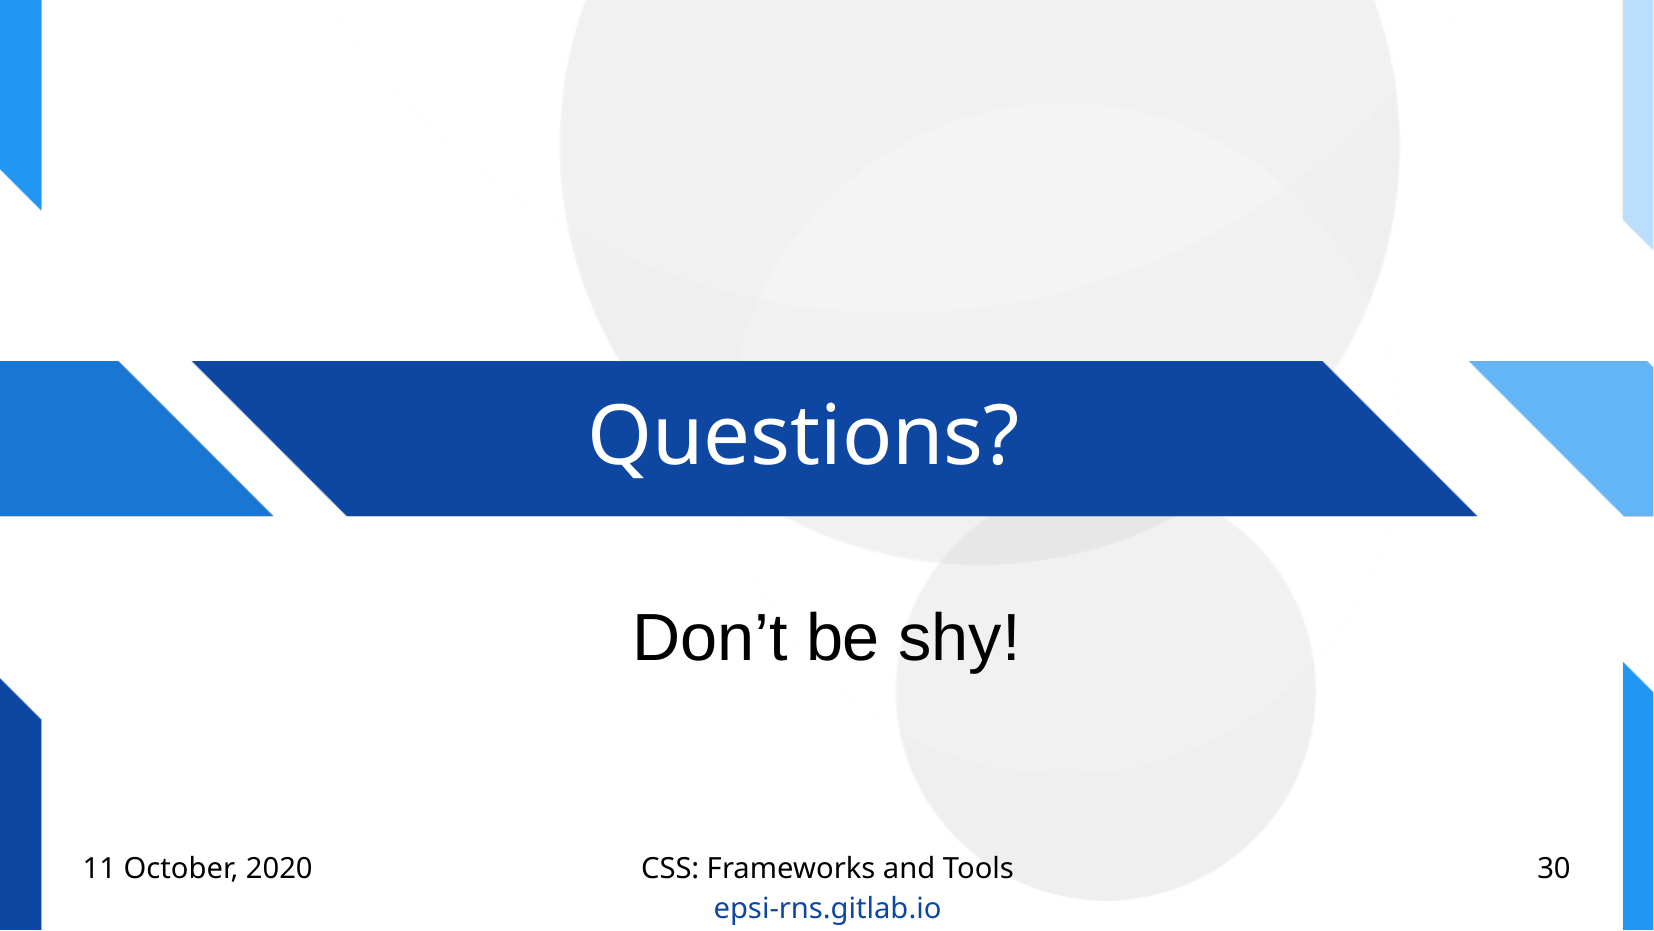

# Questions?
Don’t be shy!
11 October, 2020
CSS: Frameworks and Tools
30